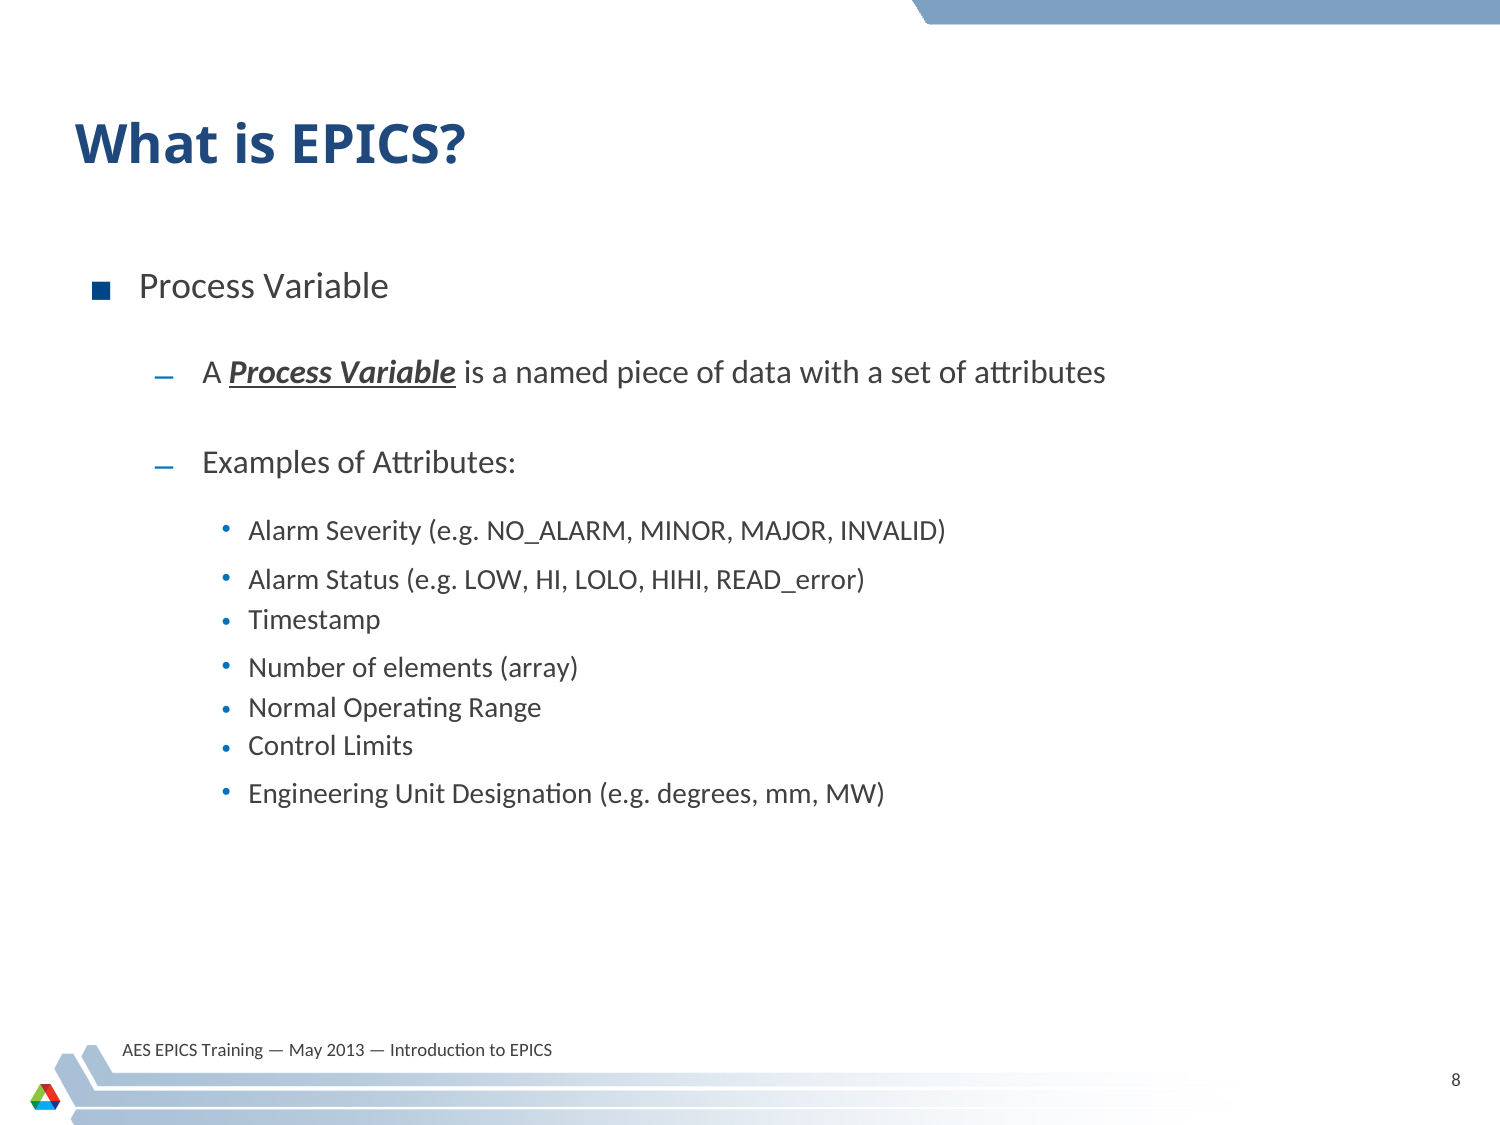

# What is EPICS?
Process Variable
A Process Variable is a named piece of data with a set of attributes
Examples of Attributes:
Alarm Severity (e.g. NO_ALARM, MINOR, MAJOR, INVALID)‏
Alarm Status (e.g. LOW, HI, LOLO, HIHI, READ_error)‏
Timestamp
Number of elements (array)‏
Normal Operating Range
Control Limits
Engineering Unit Designation (e.g. degrees, mm, MW)‏
AES EPICS Training — May 2013 — Introduction to EPICS
8